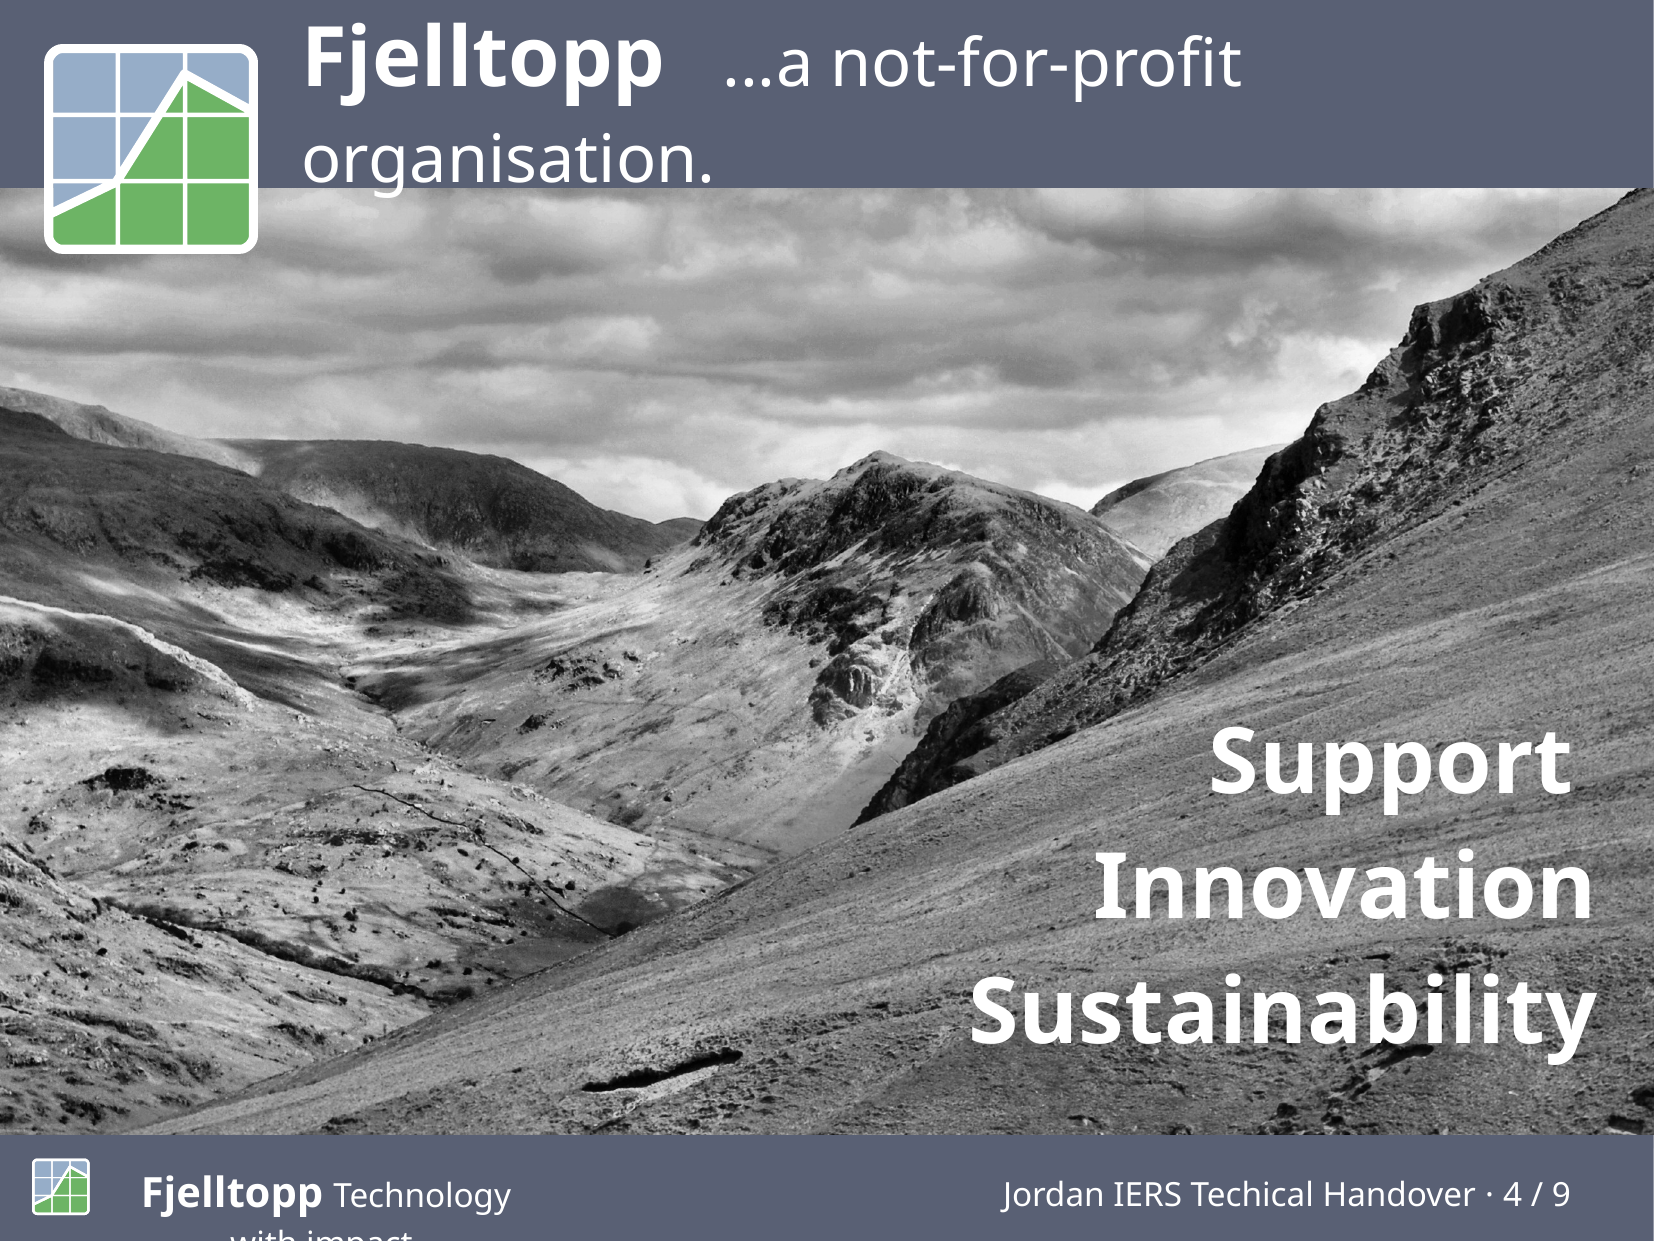

# Fjelltopp ...a not-for-profit organisation.
Support
Innovation
 Sustainability
4